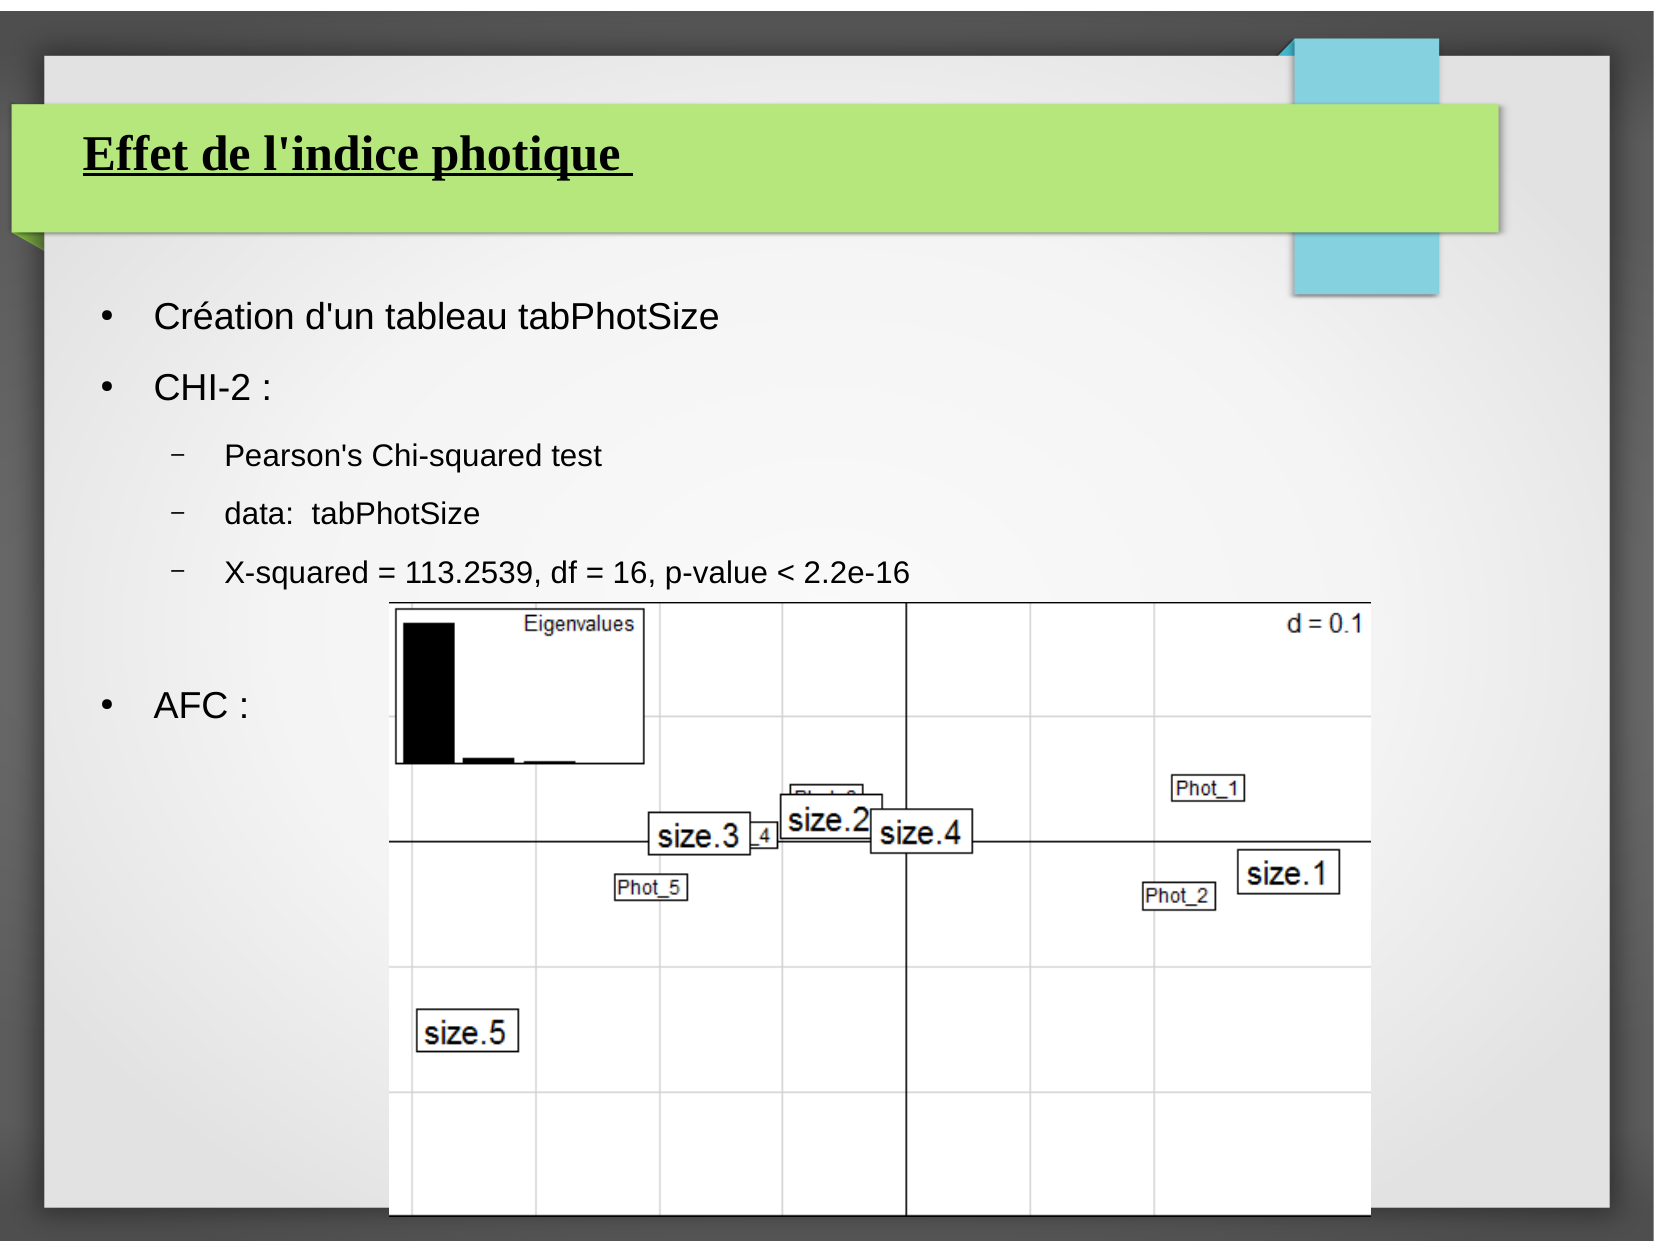

# Effet de l'indice photique
Création d'un tableau tabPhotSize
CHI-2 :
Pearson's Chi-squared test
data: tabPhotSize
X-squared = 113.2539, df = 16, p-value < 2.2e-16
AFC :